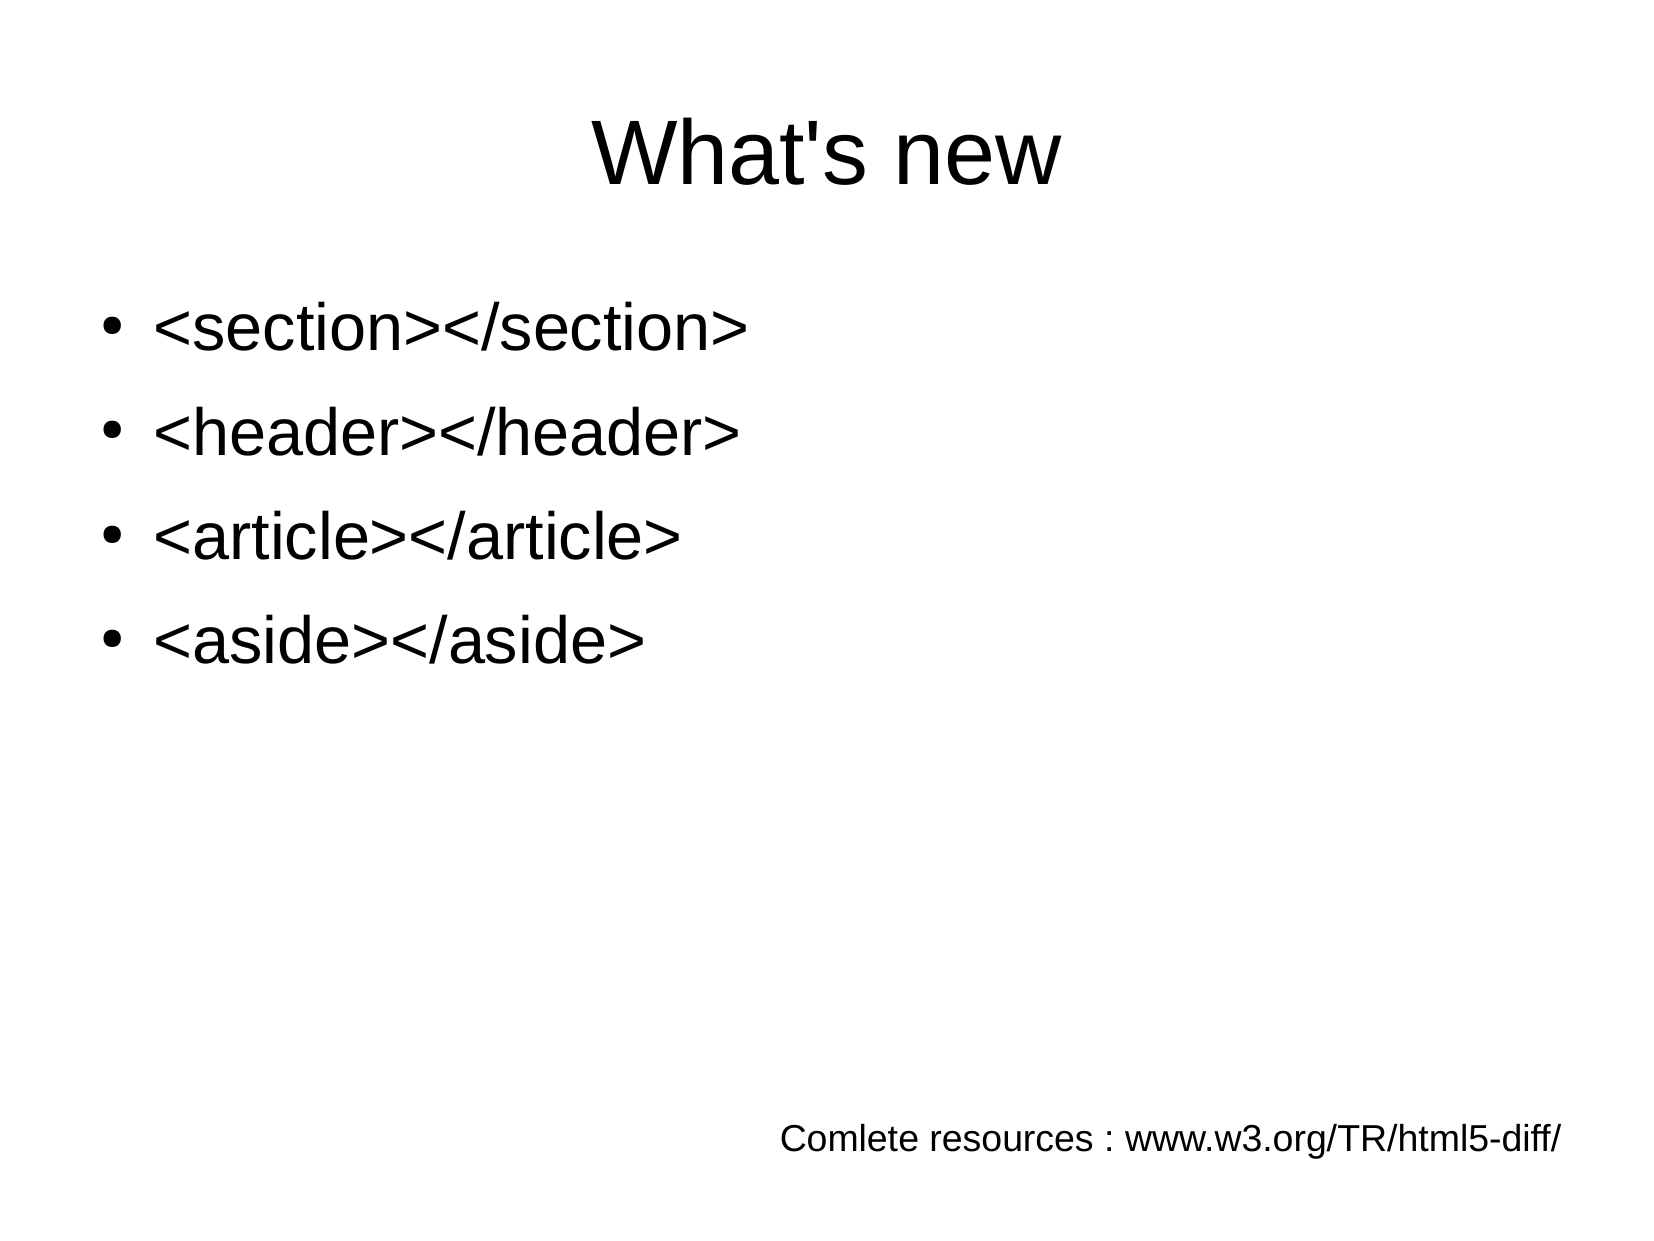

# What's new
<section></section>
<header></header>
<article></article>
<aside></aside>
Comlete resources : www.w3.org/TR/html5-diff/